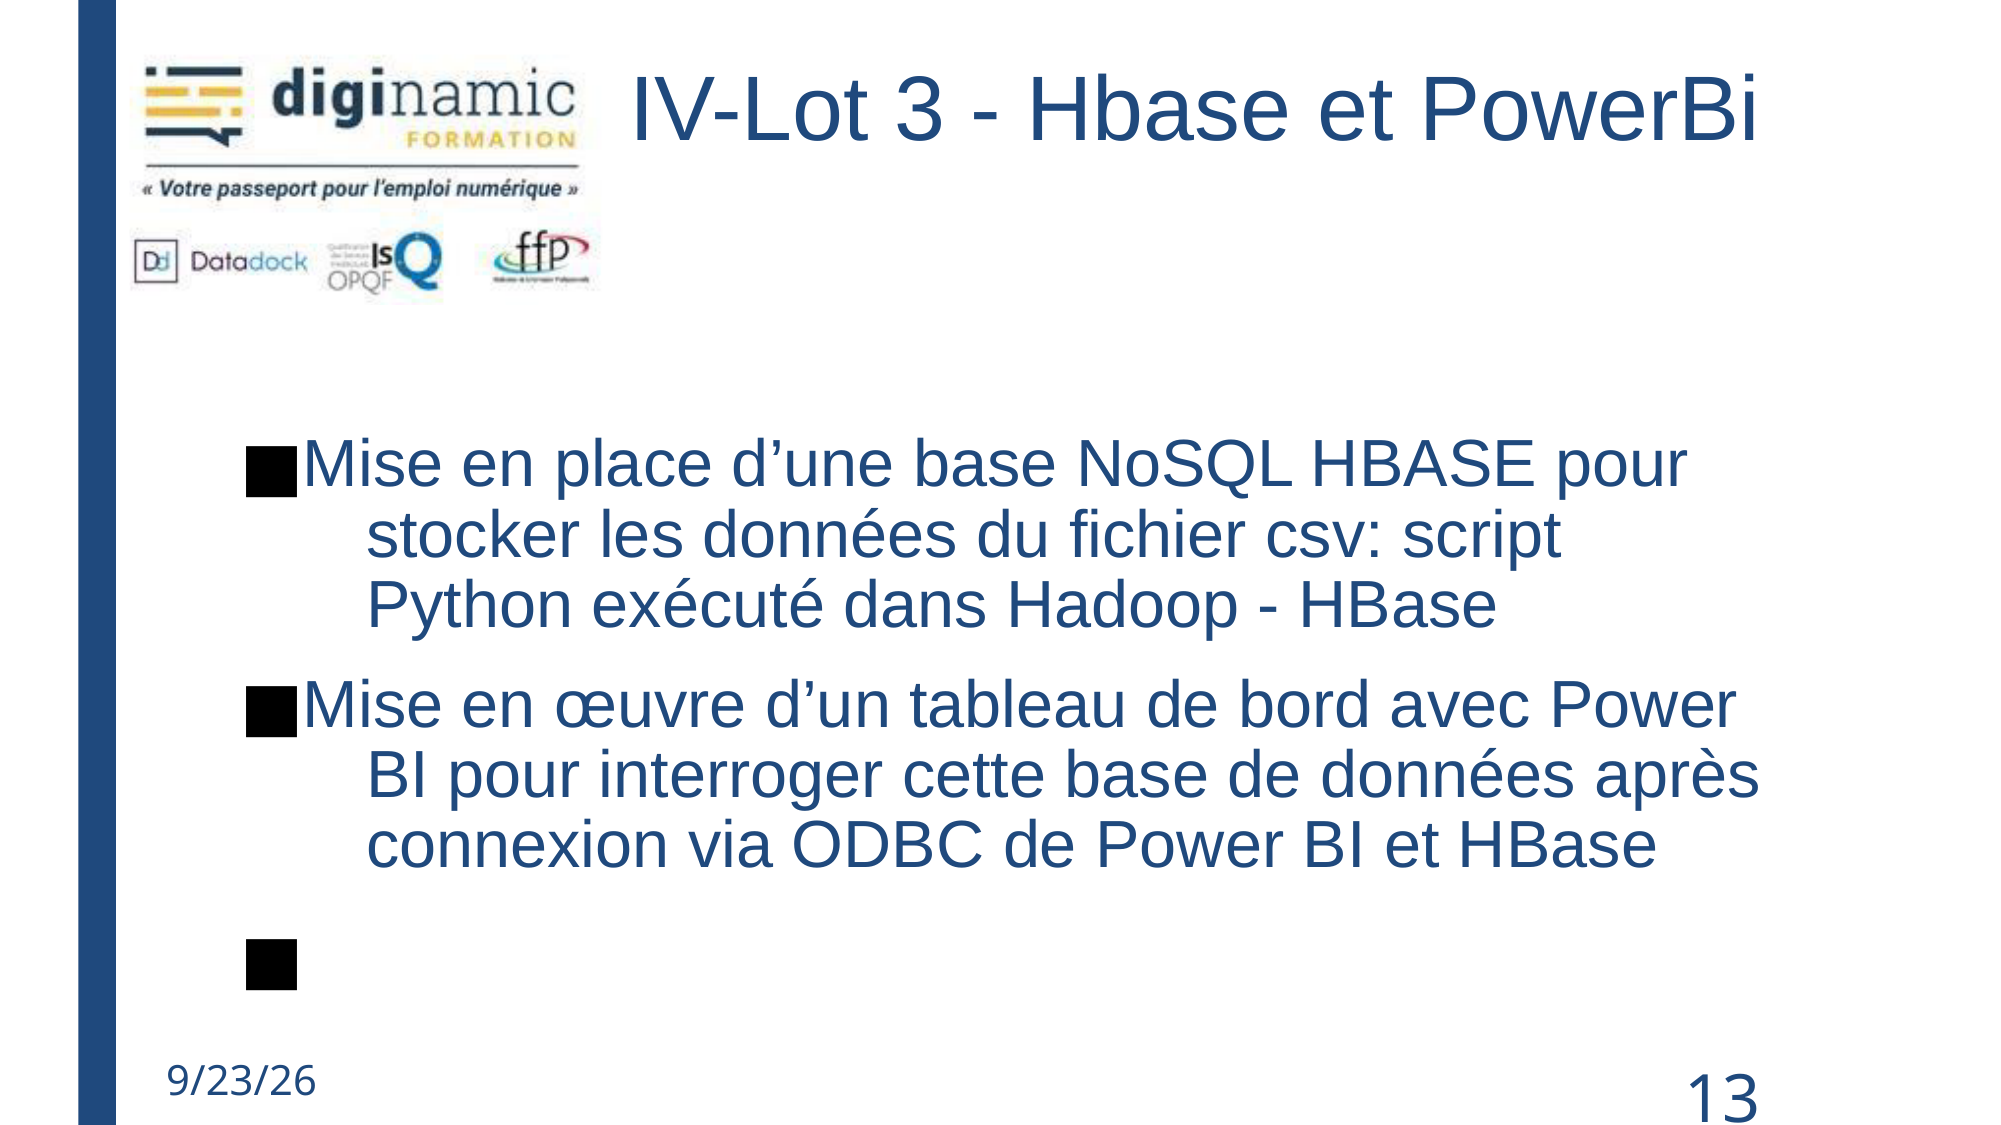

# IV-Lot 3 - Hbase et PowerBi
Mise en place d’une base NoSQL HBASE pour stocker les données du fichier csv: script Python exécuté dans Hadoop - HBase
Mise en œuvre d’un tableau de bord avec Power BI pour interroger cette base de données après connexion via ODBC de Power BI et HBase
13